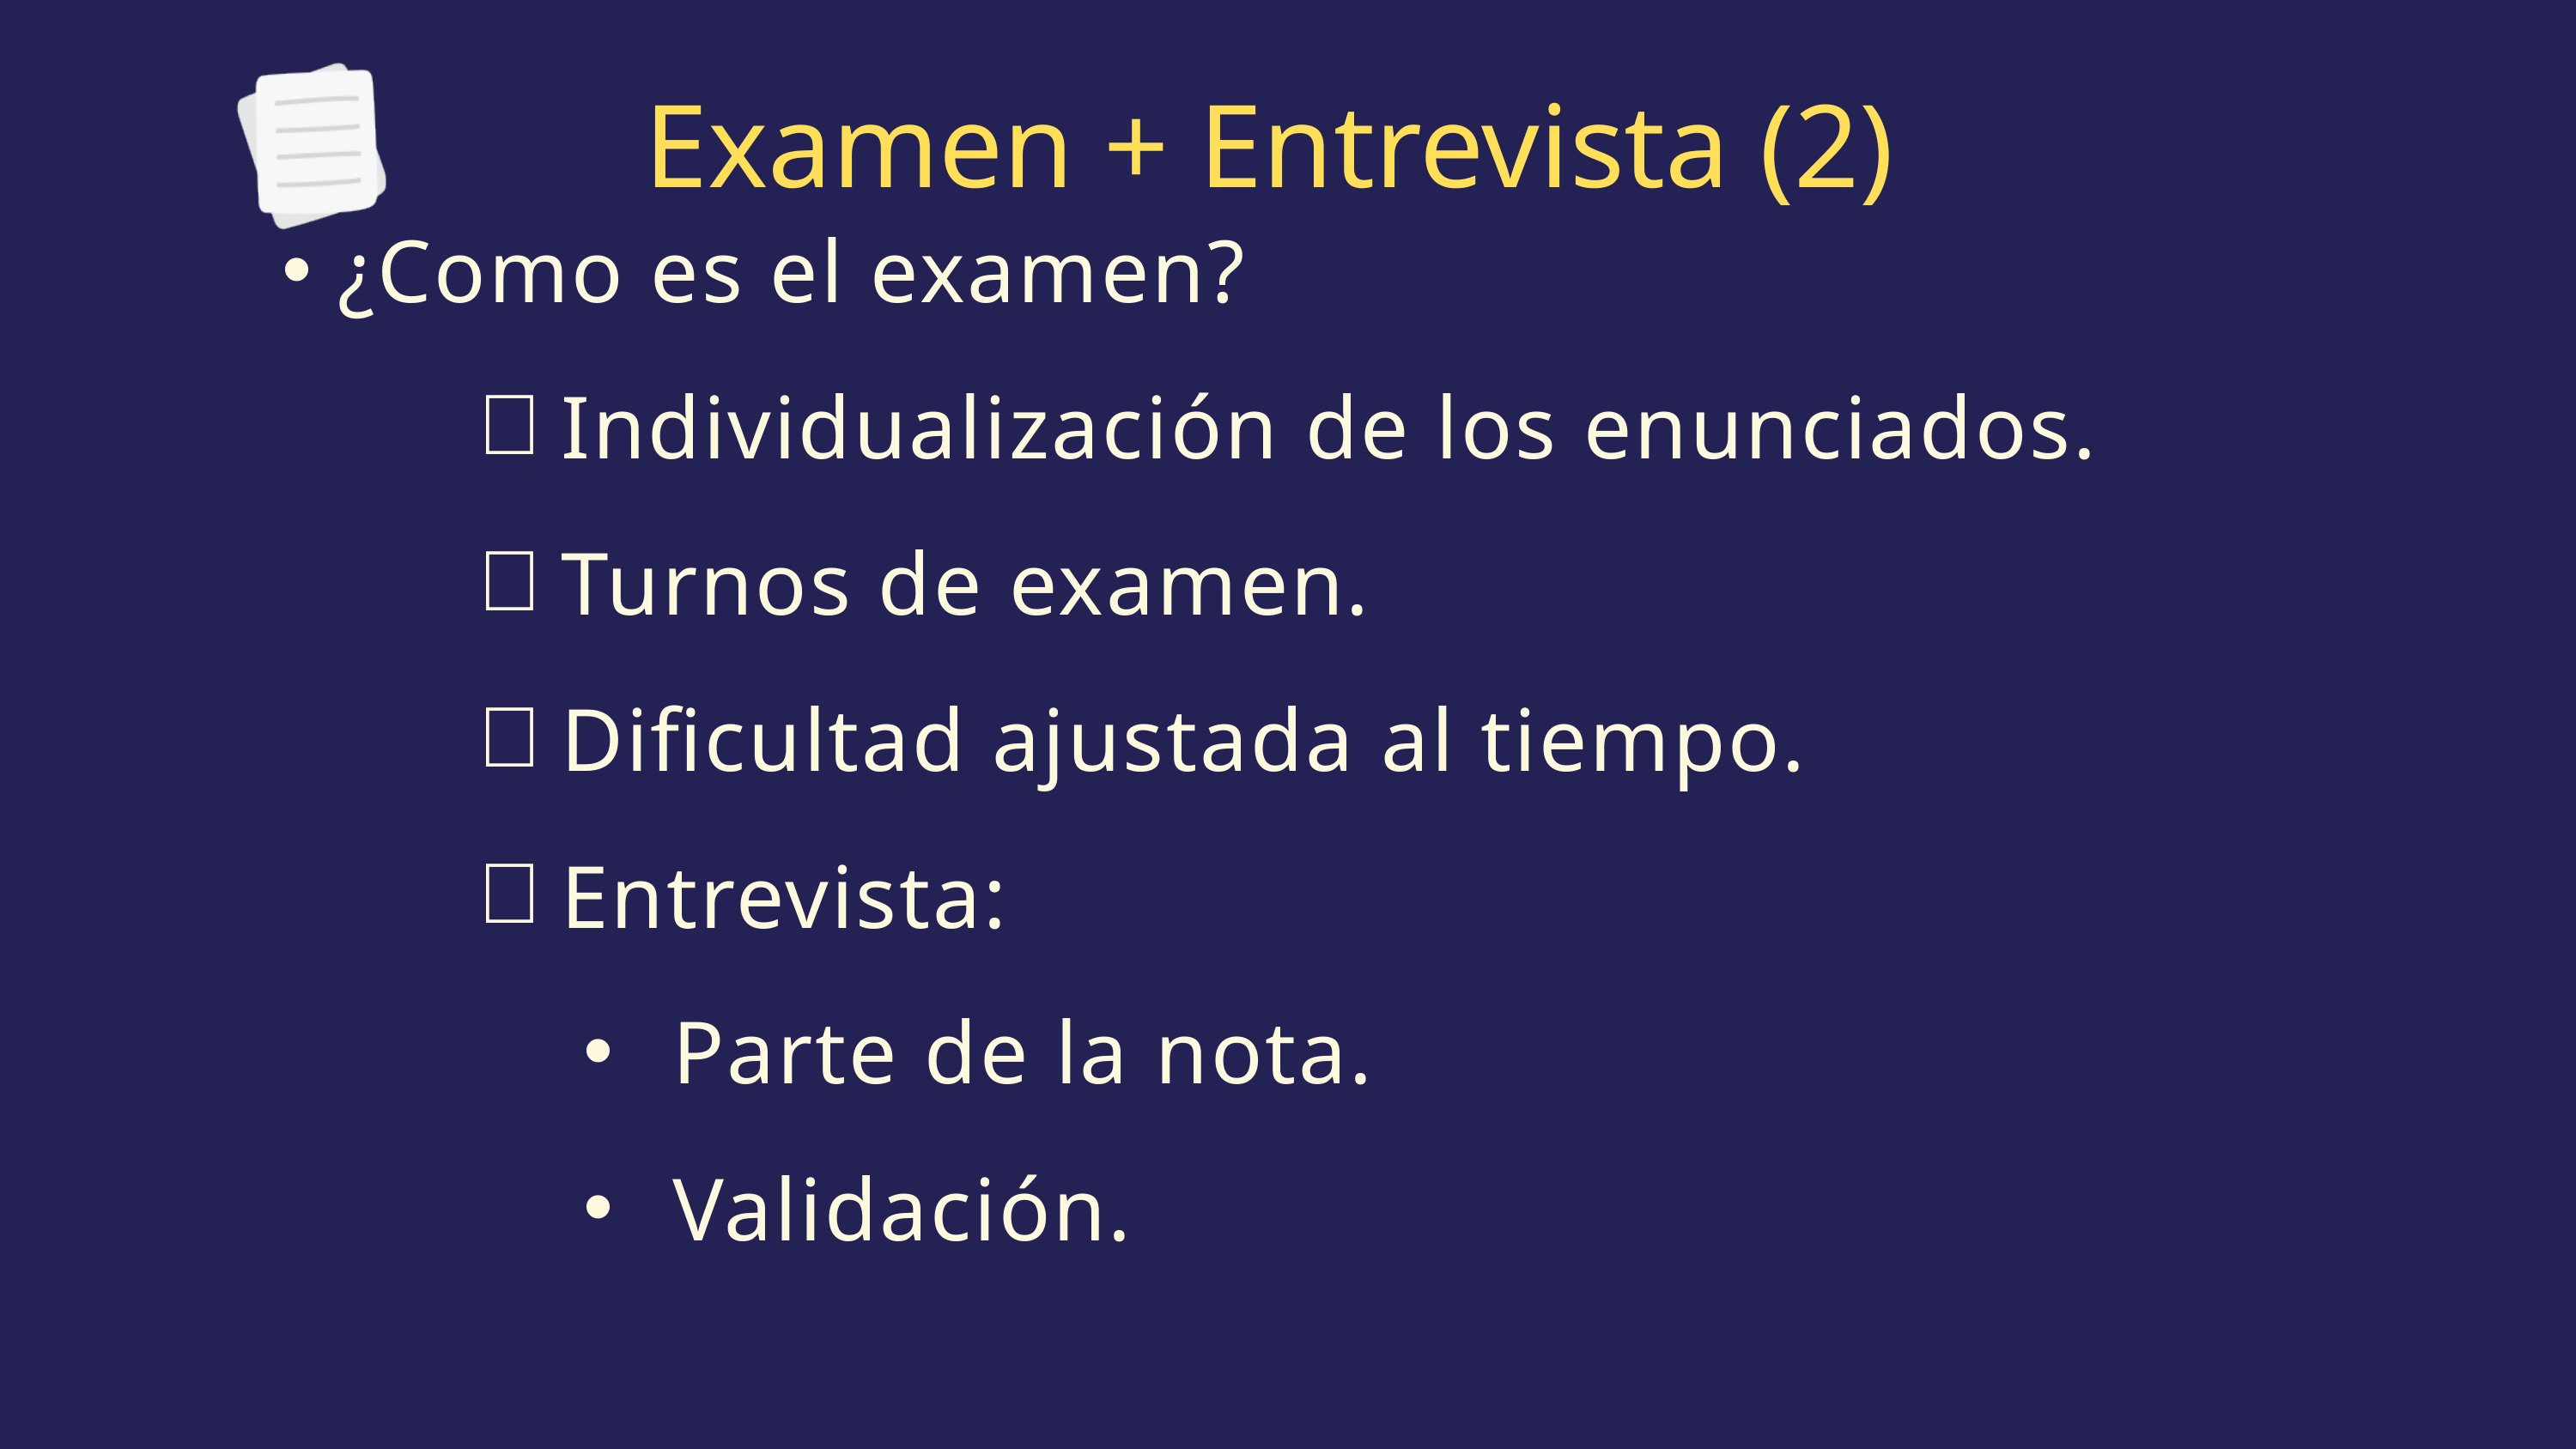

Examen + Entrevista (2)
¿Como es el examen?
Individualización de los enunciados.
Turnos de examen.
Dificultad ajustada al tiempo.
Entrevista:
Parte de la nota.
Validación.